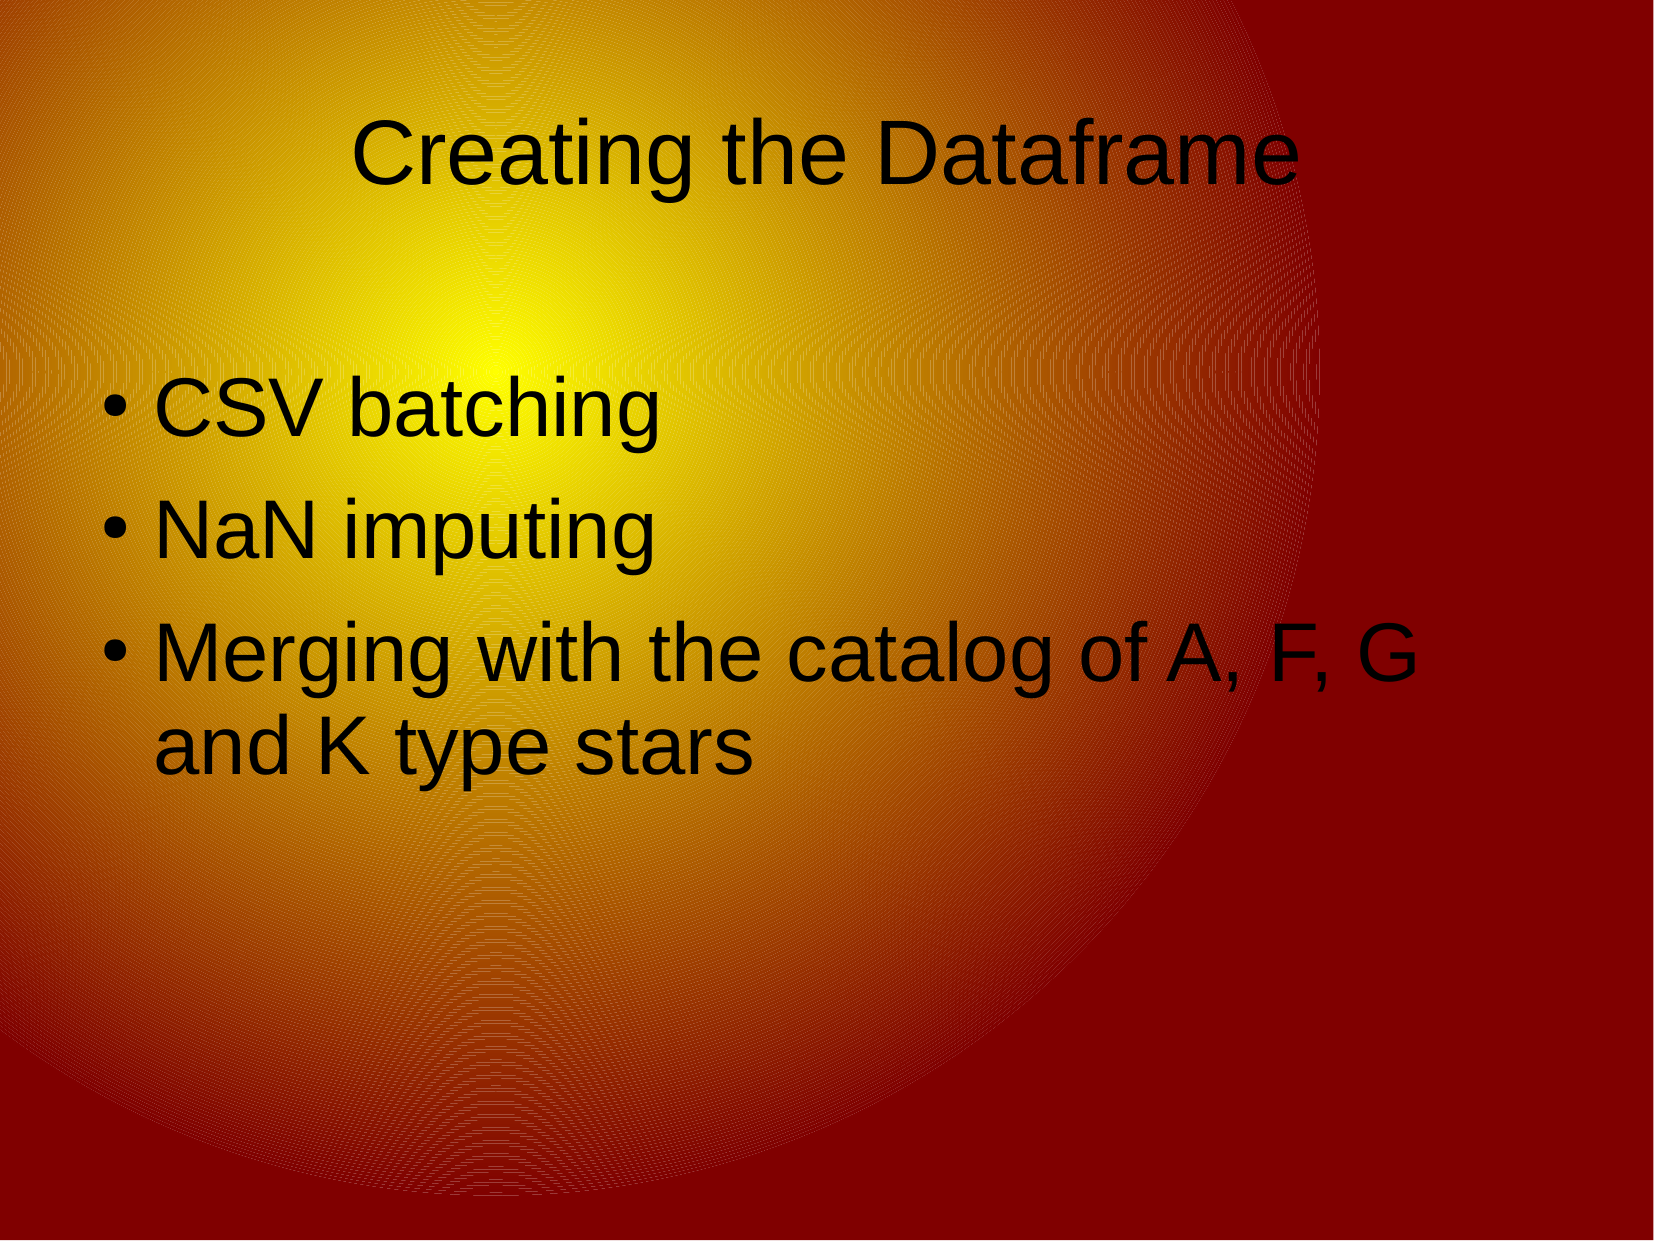

# Creating the Dataframe
CSV batching
NaN imputing
Merging with the catalog of A, F, G and K type stars